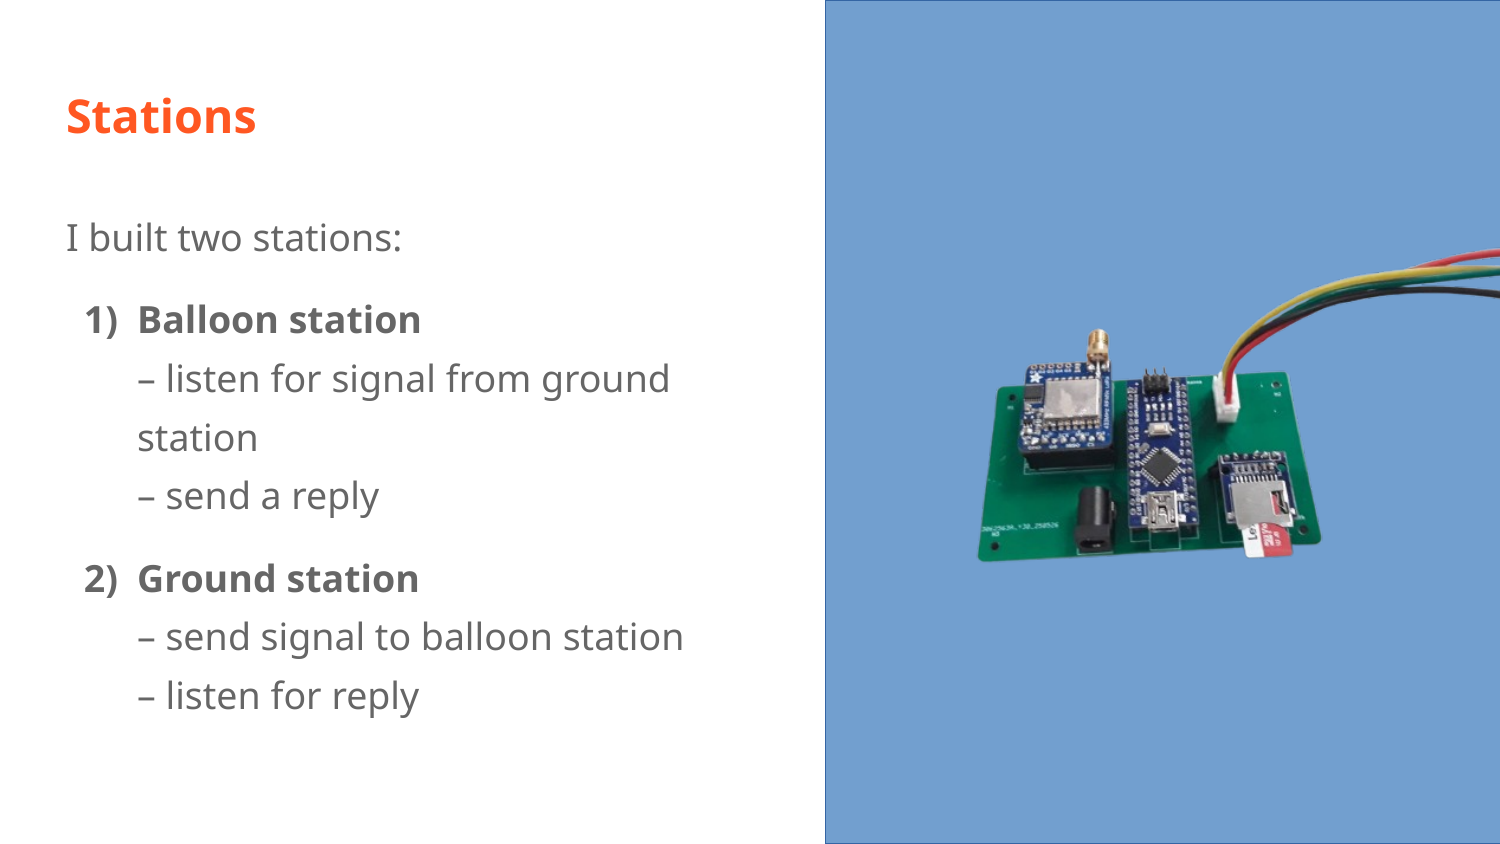

# Stations
I built two stations:
Balloon station
– listen for signal from ground station
– send a reply
Ground station
– send signal to balloon station
– listen for reply